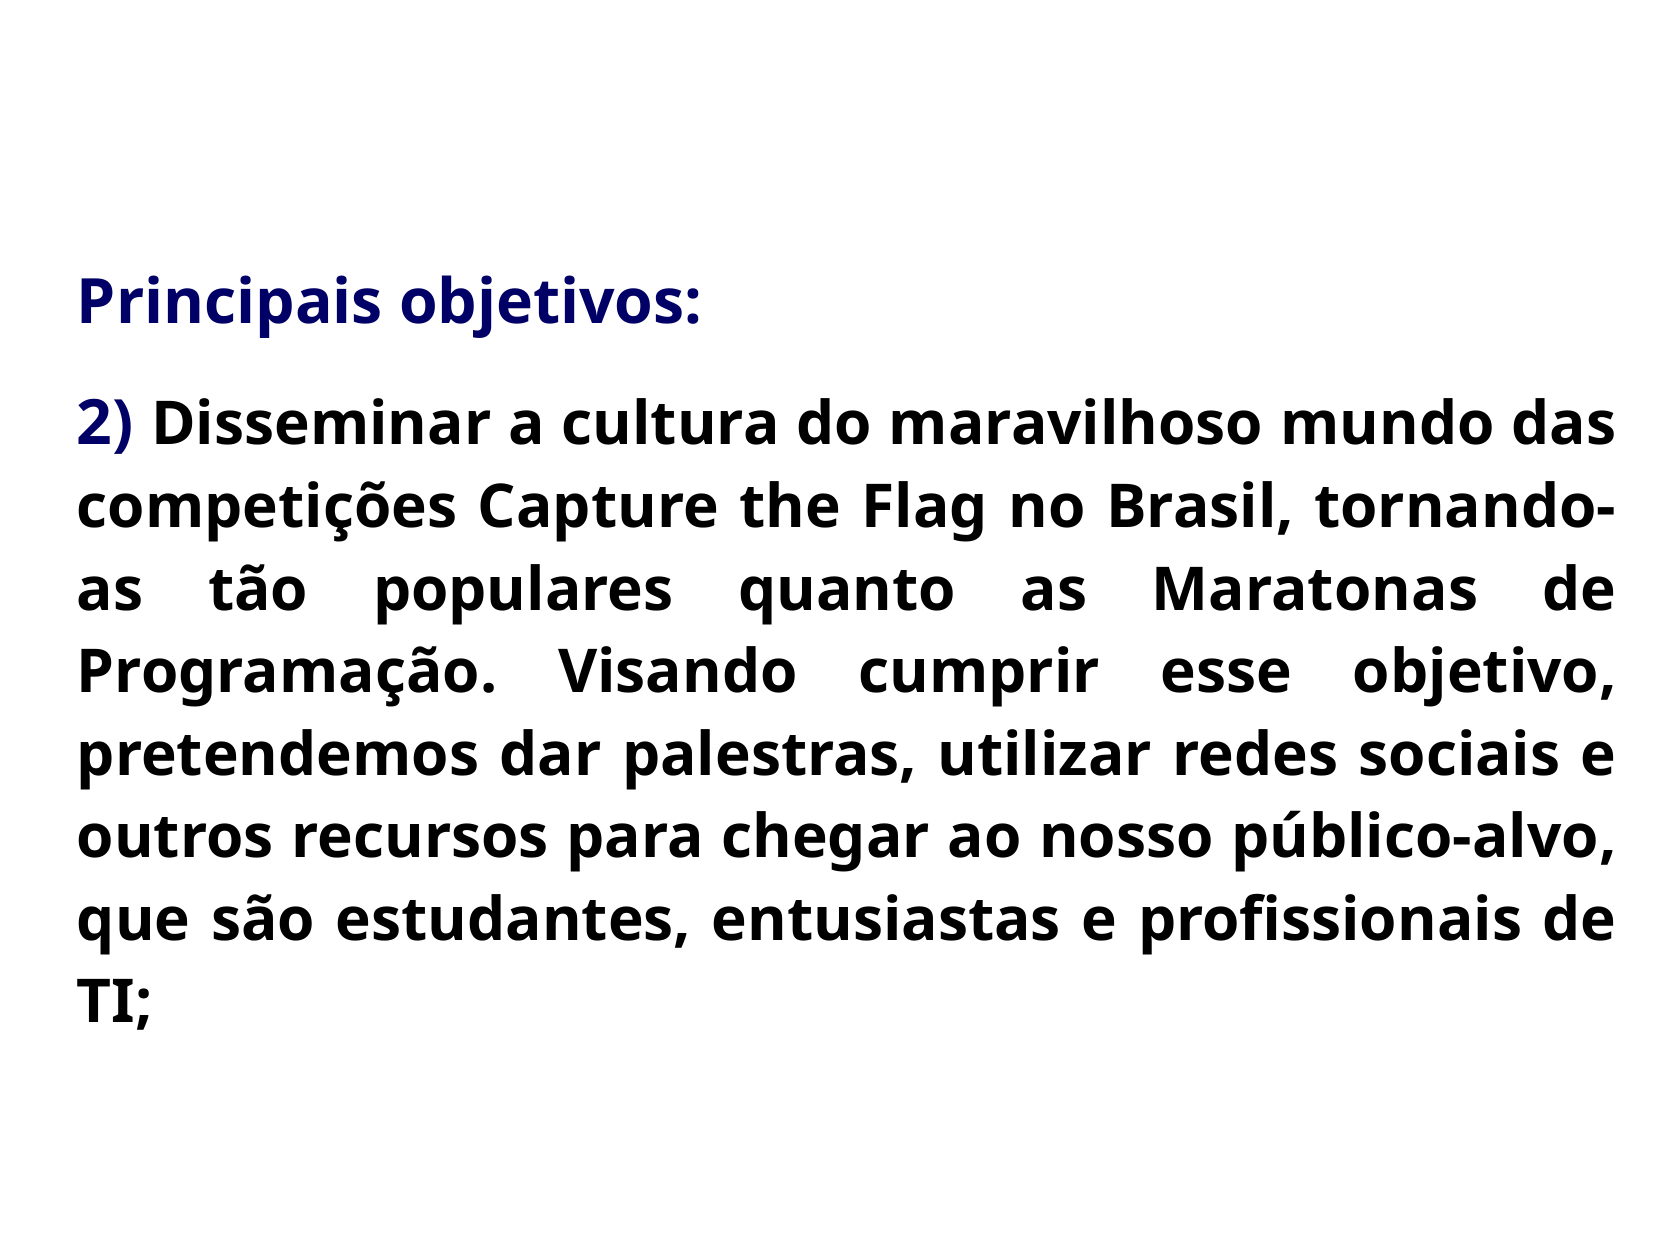

# Principais objetivos:
2) Disseminar a cultura do maravilhoso mundo das competições Capture the Flag no Brasil, tornando-as tão populares quanto as Maratonas de Programação. Visando cumprir esse objetivo, pretendemos dar palestras, utilizar redes sociais e outros recursos para chegar ao nosso público-alvo, que são estudantes, entusiastas e profissionais de TI;